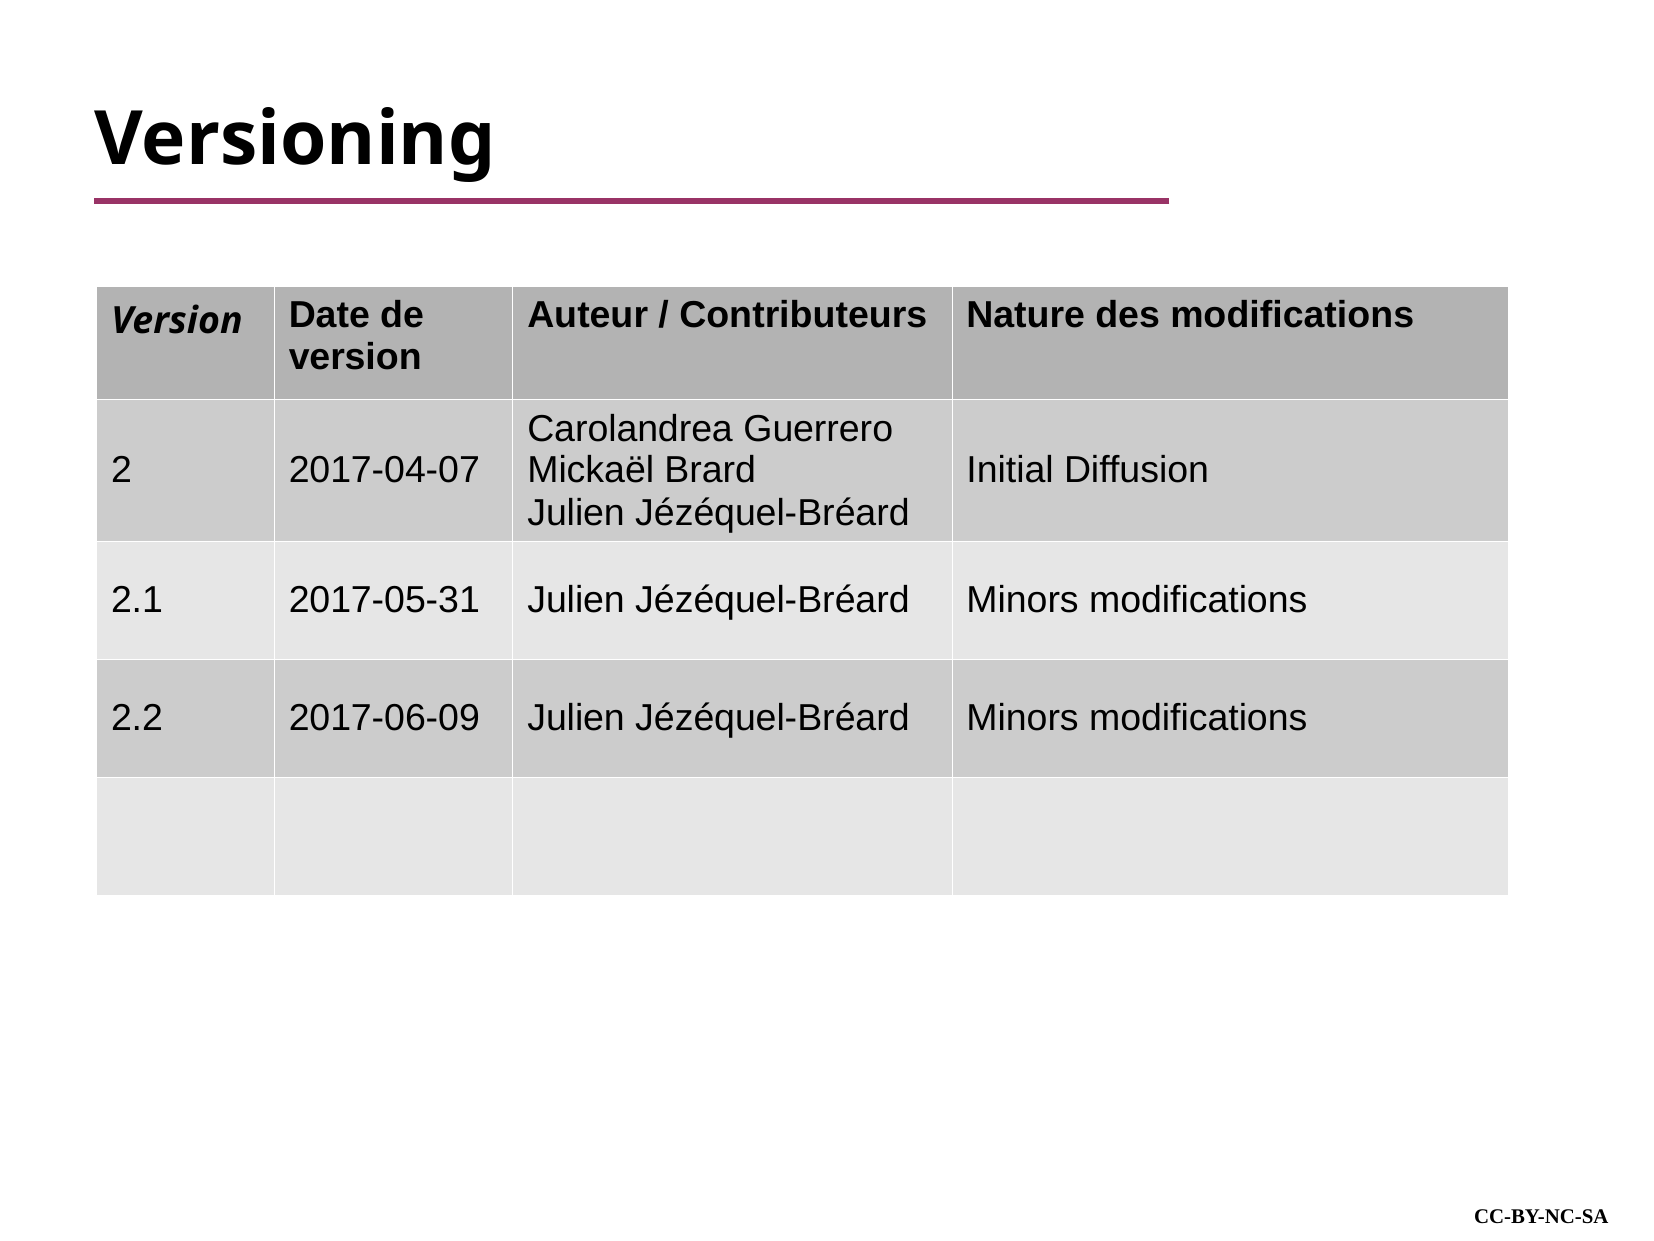

# Versioning
| Version | Date de version | Auteur / Contributeurs | Nature des modifications |
| --- | --- | --- | --- |
| 2 | 2017-04-07 | Carolandrea Guerrero Mickaël Brard Julien Jézéquel-Bréard | Initial Diffusion |
| 2.1 | 2017-05-31 | Julien Jézéquel-Bréard | Minors modifications |
| 2.2 | 2017-06-09 | Julien Jézéquel-Bréard | Minors modifications |
| | | | |